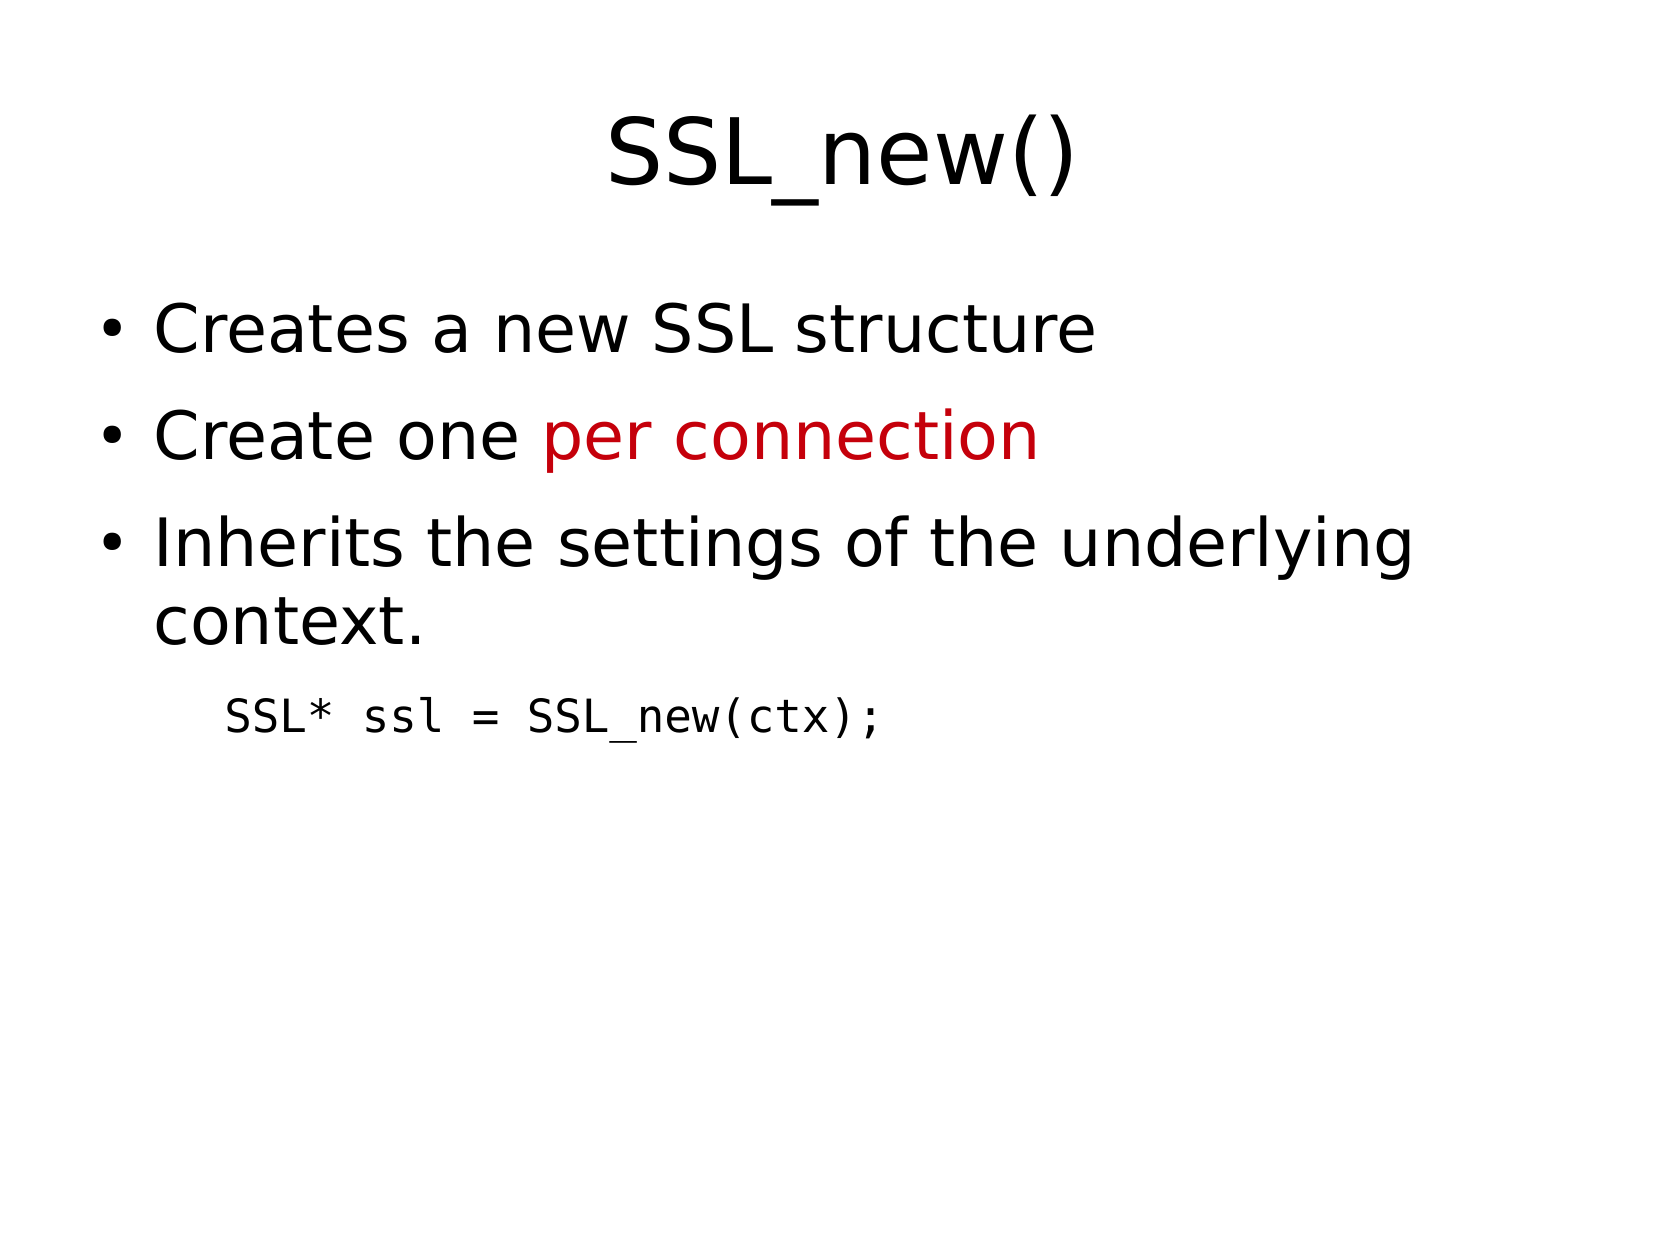

# SSL_new()
Creates a new SSL structure
Create one per connection
Inherits the settings of the underlying context.
SSL* ssl = SSL_new(ctx);